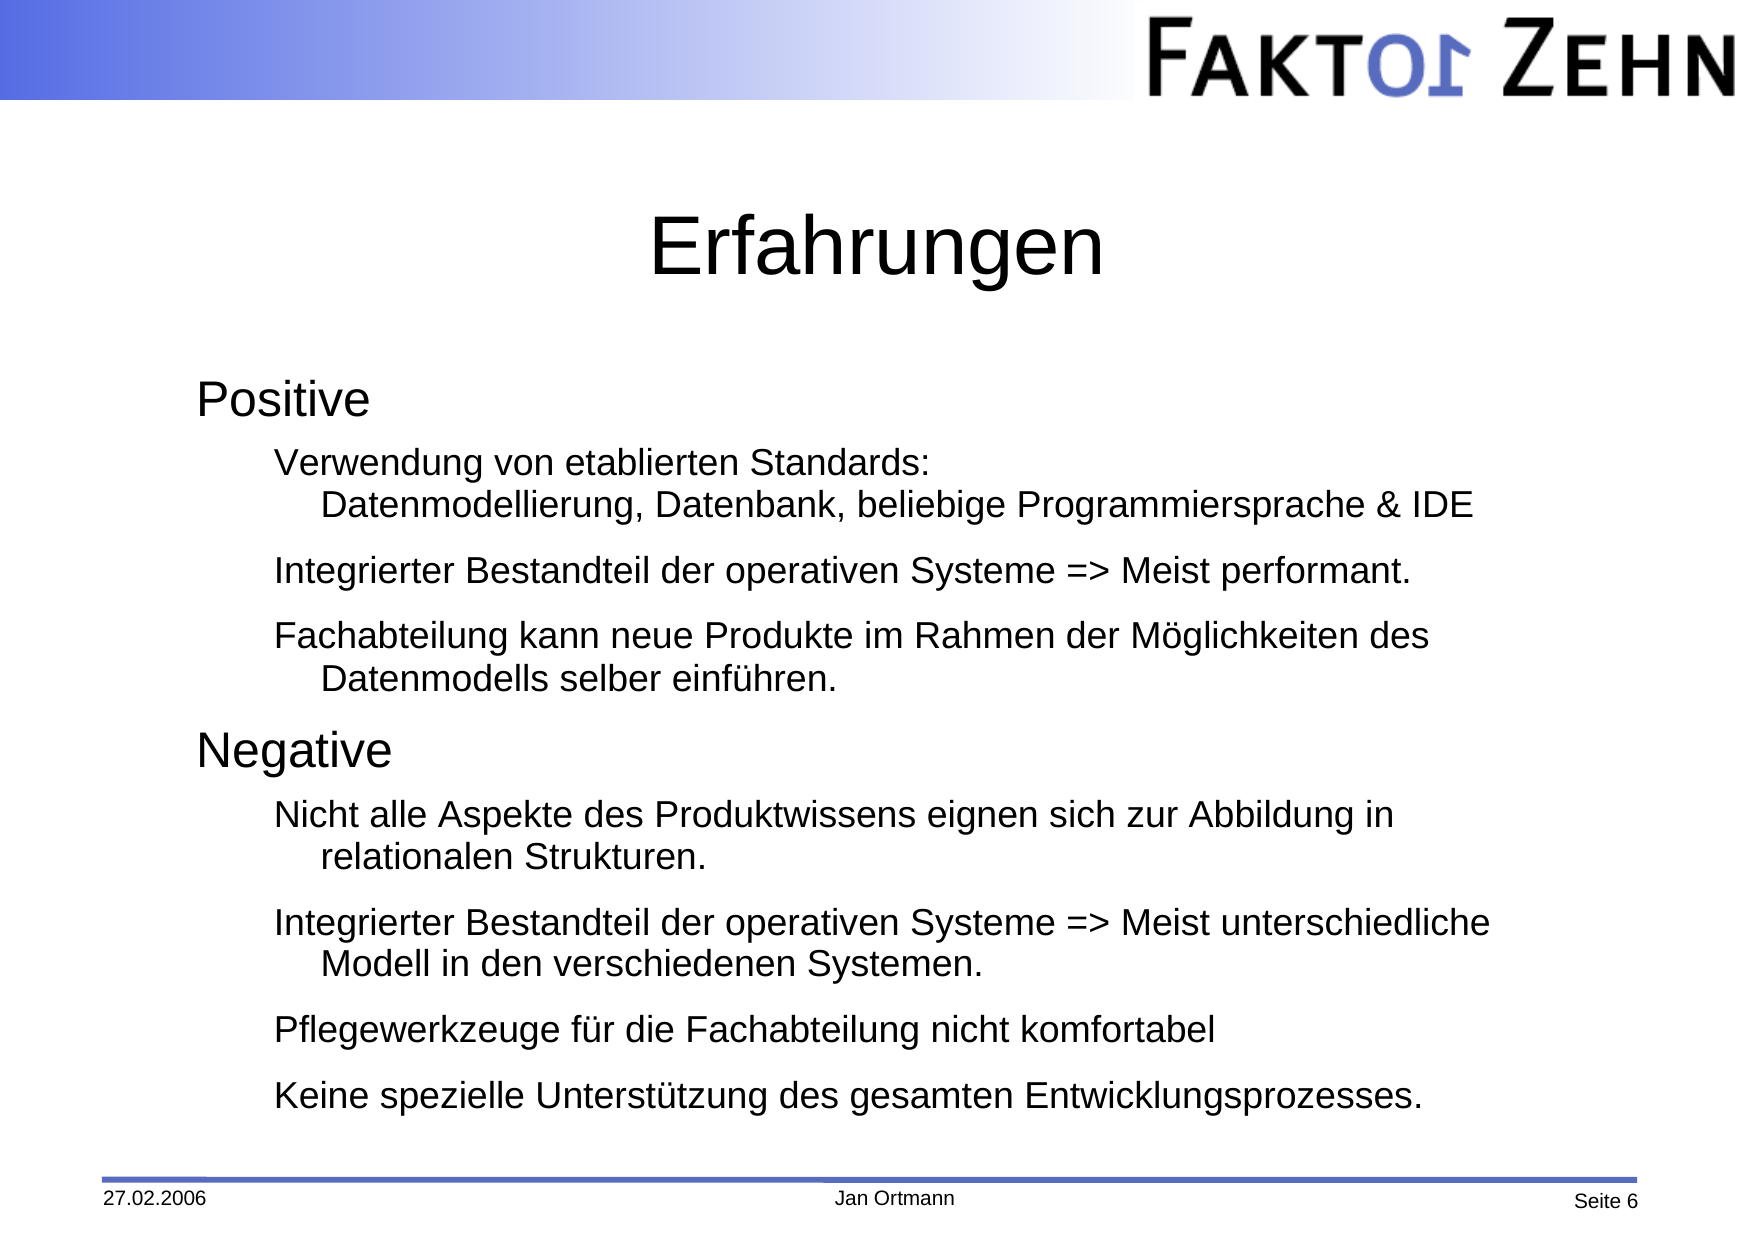

# Erfahrungen
Positive
Verwendung von etablierten Standards:
Datenmodellierung, Datenbank, beliebige Programmiersprache & IDE
Integrierter Bestandteil der operativen Systeme => Meist performant.
Fachabteilung kann neue Produkte im Rahmen der Möglichkeiten des Datenmodells selber einführen.
Negative
Nicht alle Aspekte des Produktwissens eignen sich zur Abbildung in relationalen Strukturen.
Integrierter Bestandteil der operativen Systeme => Meist unterschiedliche Modell in den verschiedenen Systemen.
Pflegewerkzeuge für die Fachabteilung nicht komfortabel
Keine spezielle Unterstützung des gesamten Entwicklungsprozesses.